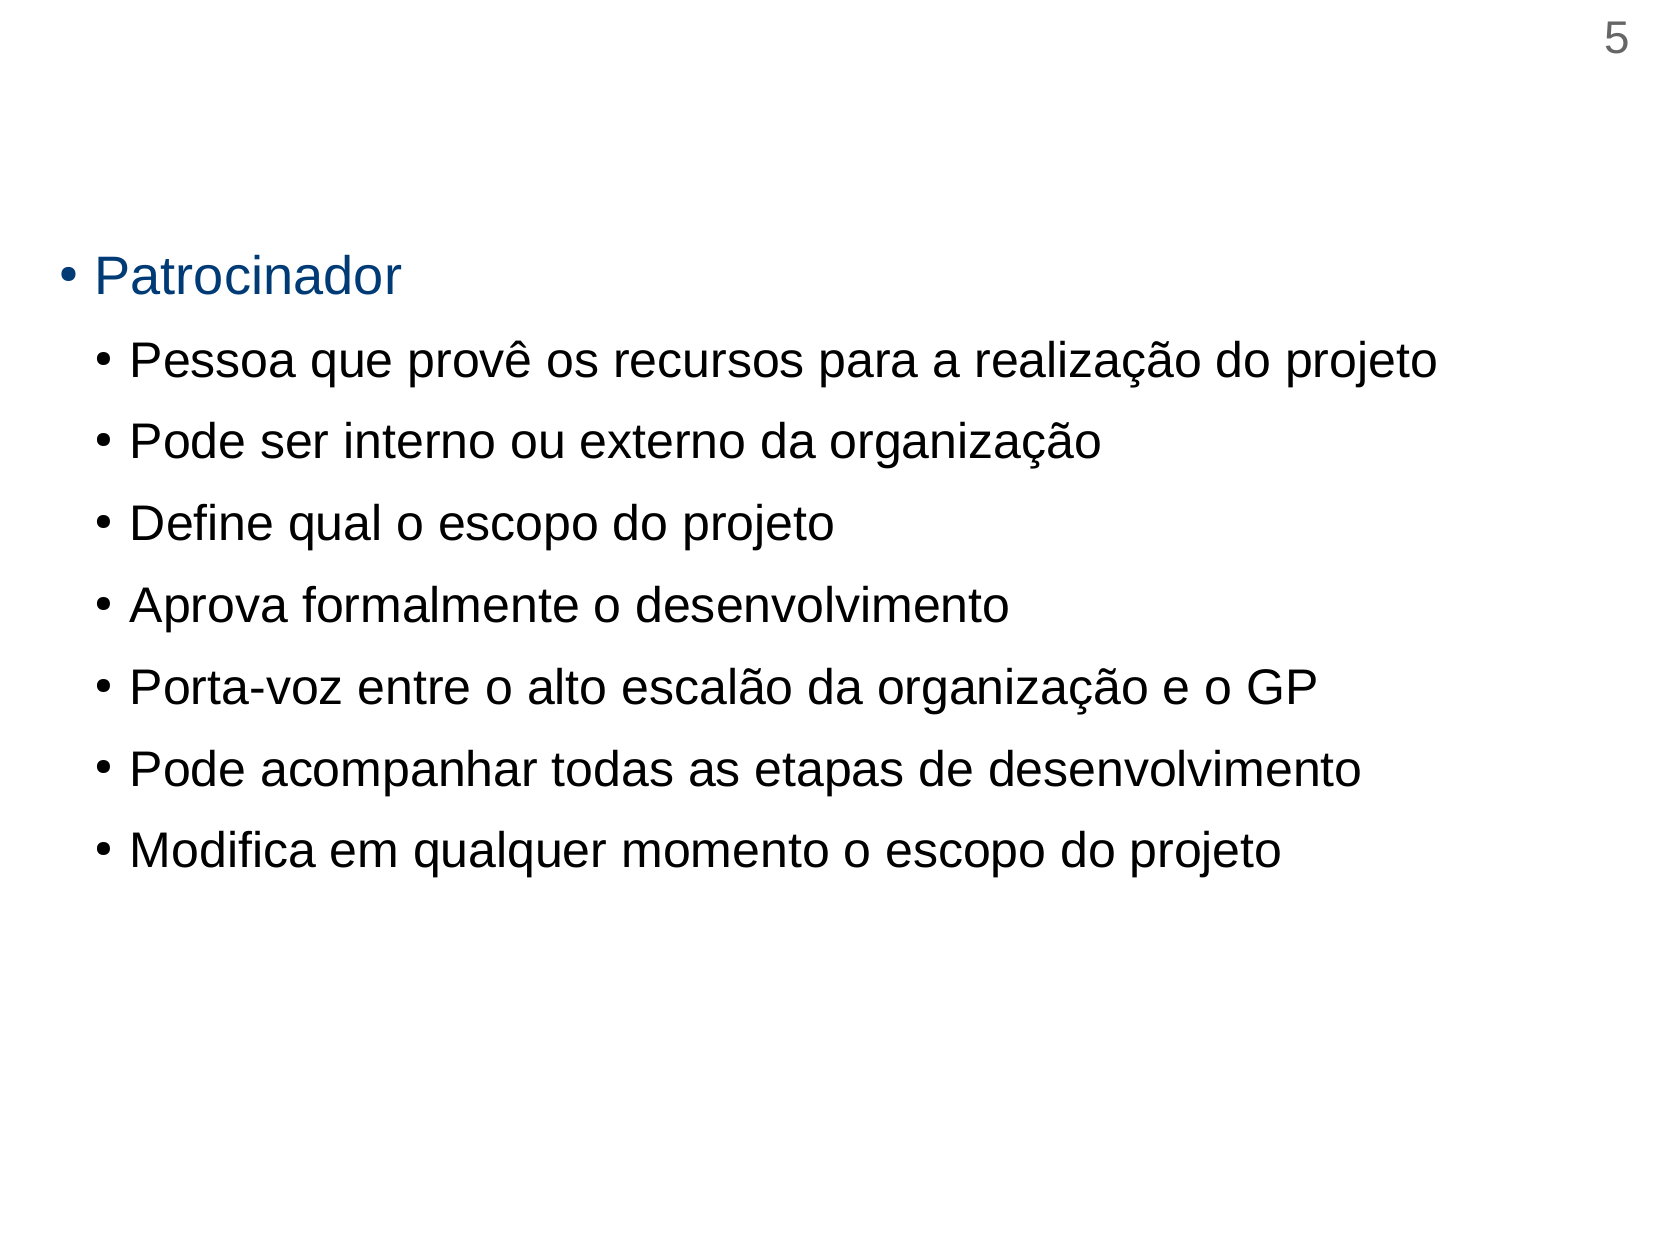

5
#
Patrocinador
Pessoa que provê os recursos para a realização do projeto
Pode ser interno ou externo da organização
Define qual o escopo do projeto
Aprova formalmente o desenvolvimento
Porta-voz entre o alto escalão da organização e o GP
Pode acompanhar todas as etapas de desenvolvimento
Modifica em qualquer momento o escopo do projeto